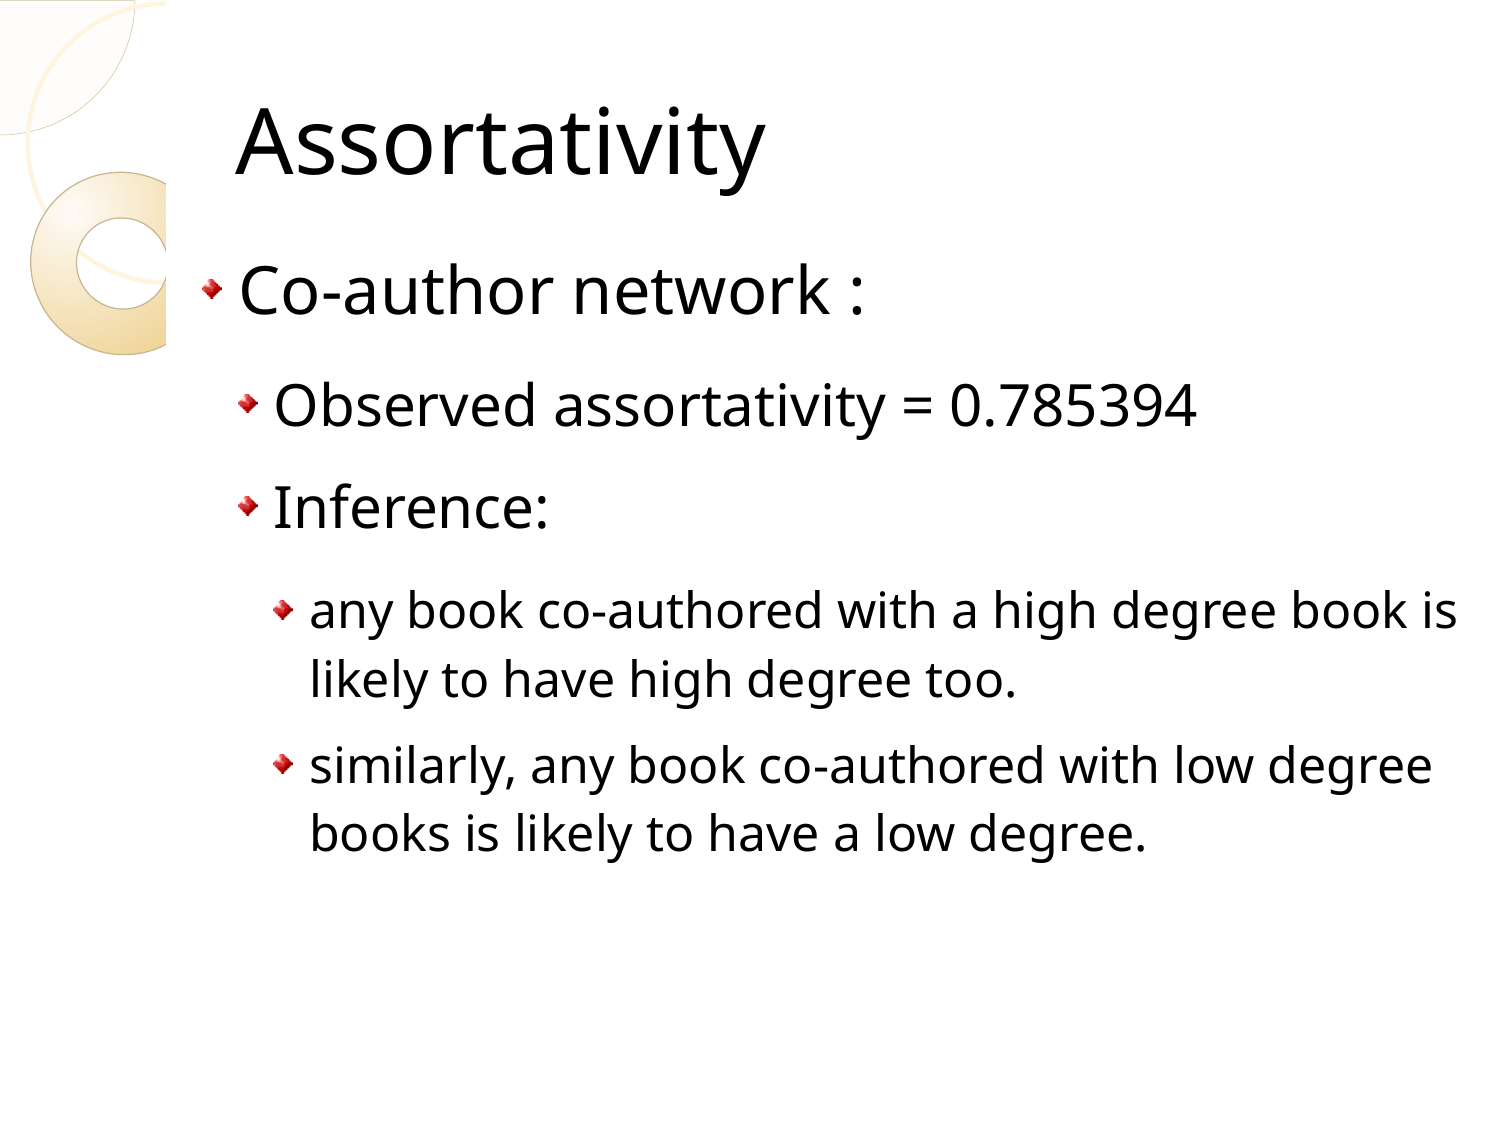

# Assortativity
 Co-author network :
Observed assortativity = 0.785394
Inference:
any book co-authored with a high degree book is likely to have high degree too.
similarly, any book co-authored with low degree books is likely to have a low degree.